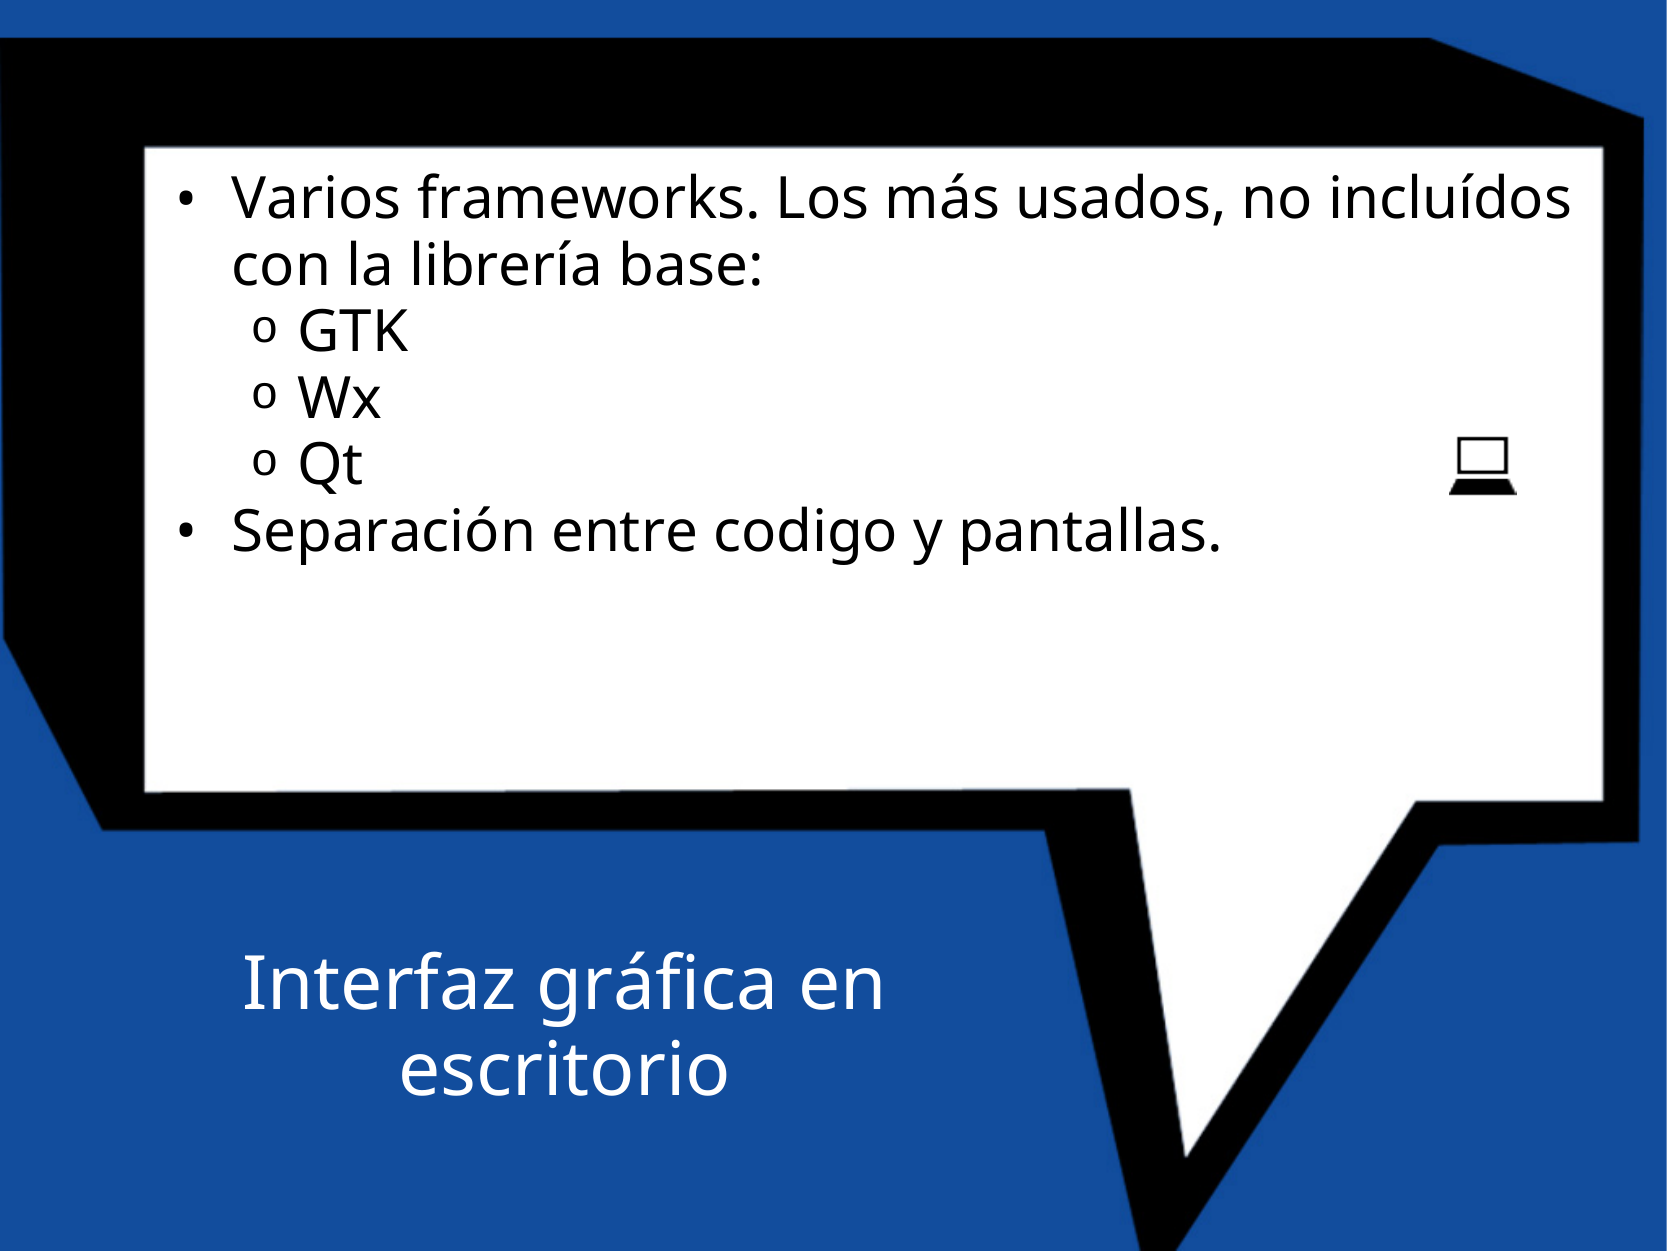

Varios frameworks. Los más usados, no incluídos con la librería base:
GTK
Wx
Qt
Separación entre codigo y pantallas.
# Interfaz gráfica en escritorio